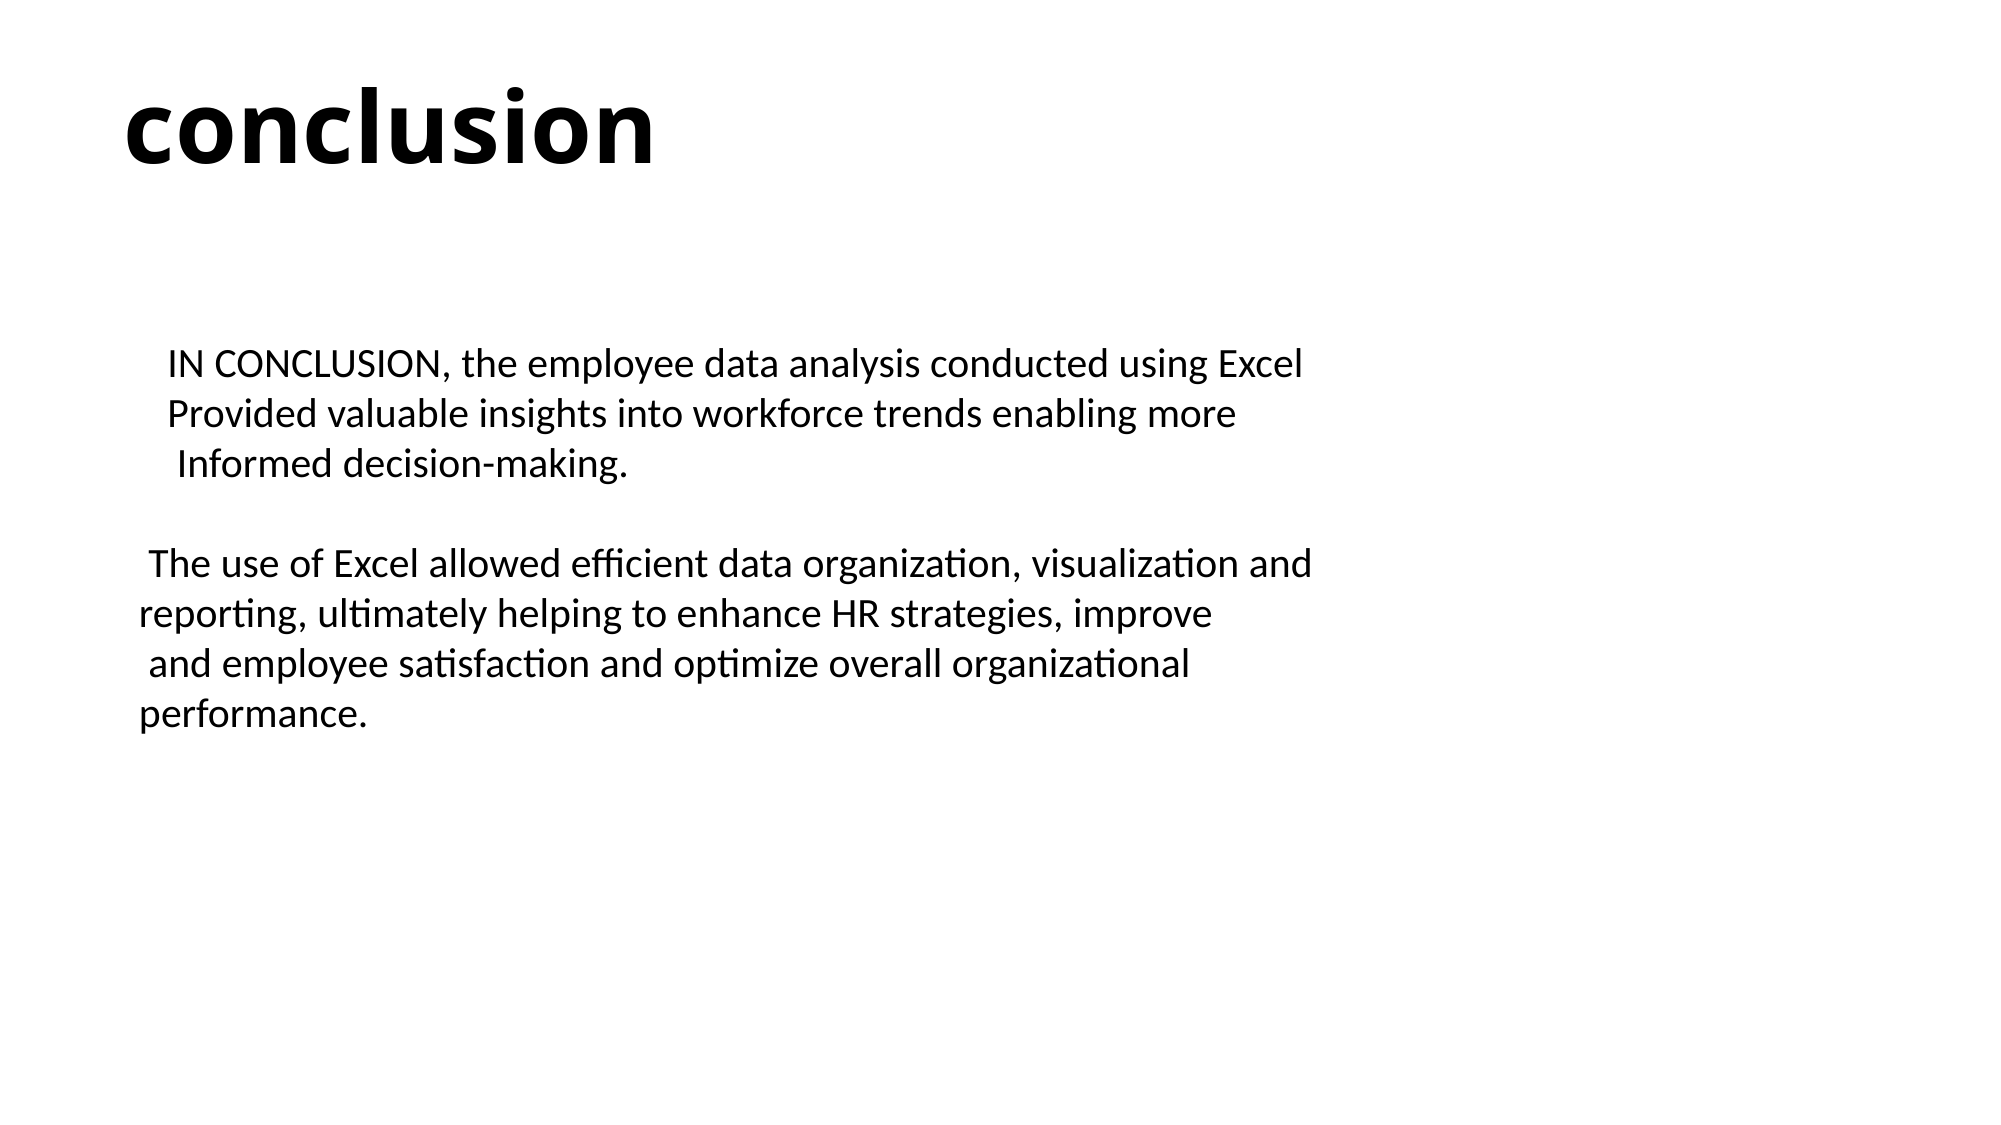

# conclusion
 IN CONCLUSION, the employee data analysis conducted using Excel
 Provided valuable insights into workforce trends enabling more
 Informed decision-making.
 The use of Excel allowed efficient data organization, visualization and reporting, ultimately helping to enhance HR strategies, improve
 and employee satisfaction and optimize overall organizational performance.